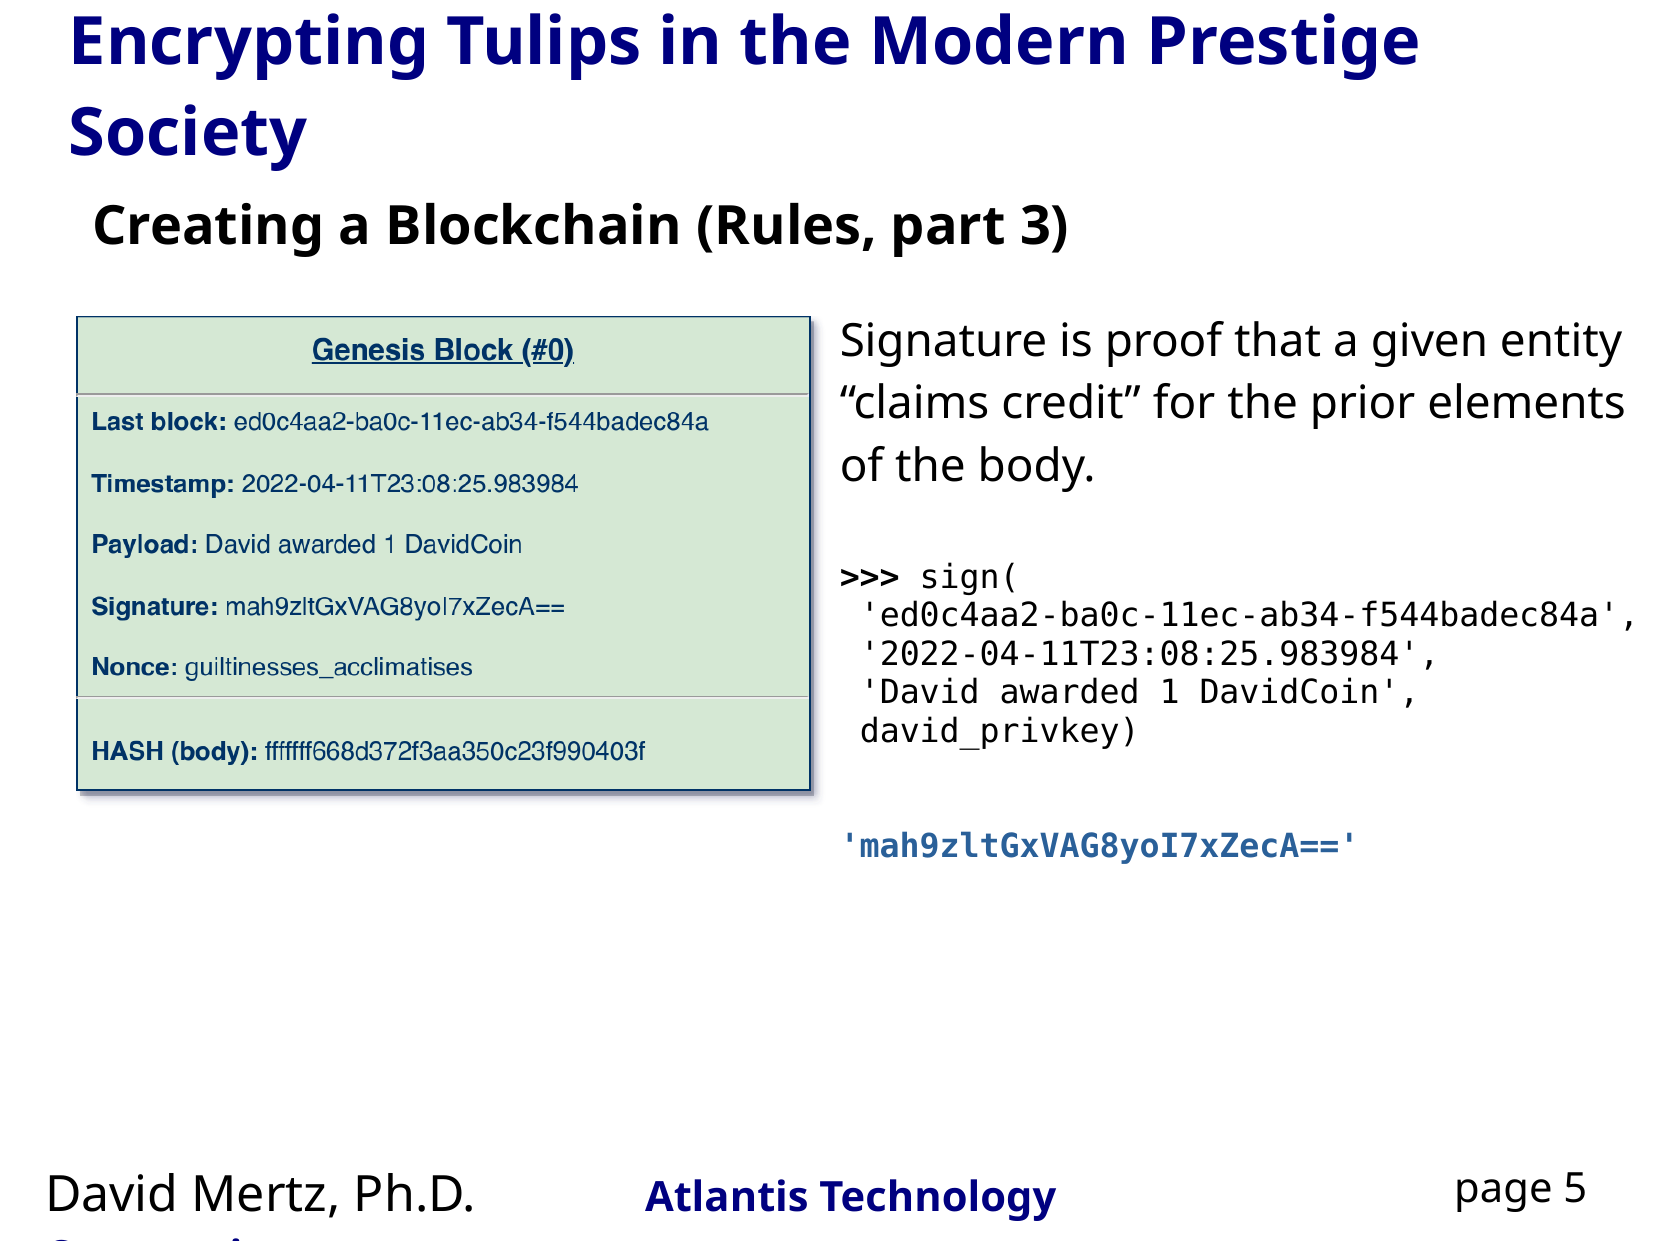

# Creating a Blockchain (Rules, part 3)
Signature is proof that a given entity “claims credit” for the prior elements of the body.
>>> sign(
 'ed0c4aa2-ba0c-11ec-ab34-f544badec84a',
 '2022-04-11T23:08:25.983984',
 'David awarded 1 DavidCoin',
 david_privkey)
'mah9zltGxVAG8yoI7xZecA=='